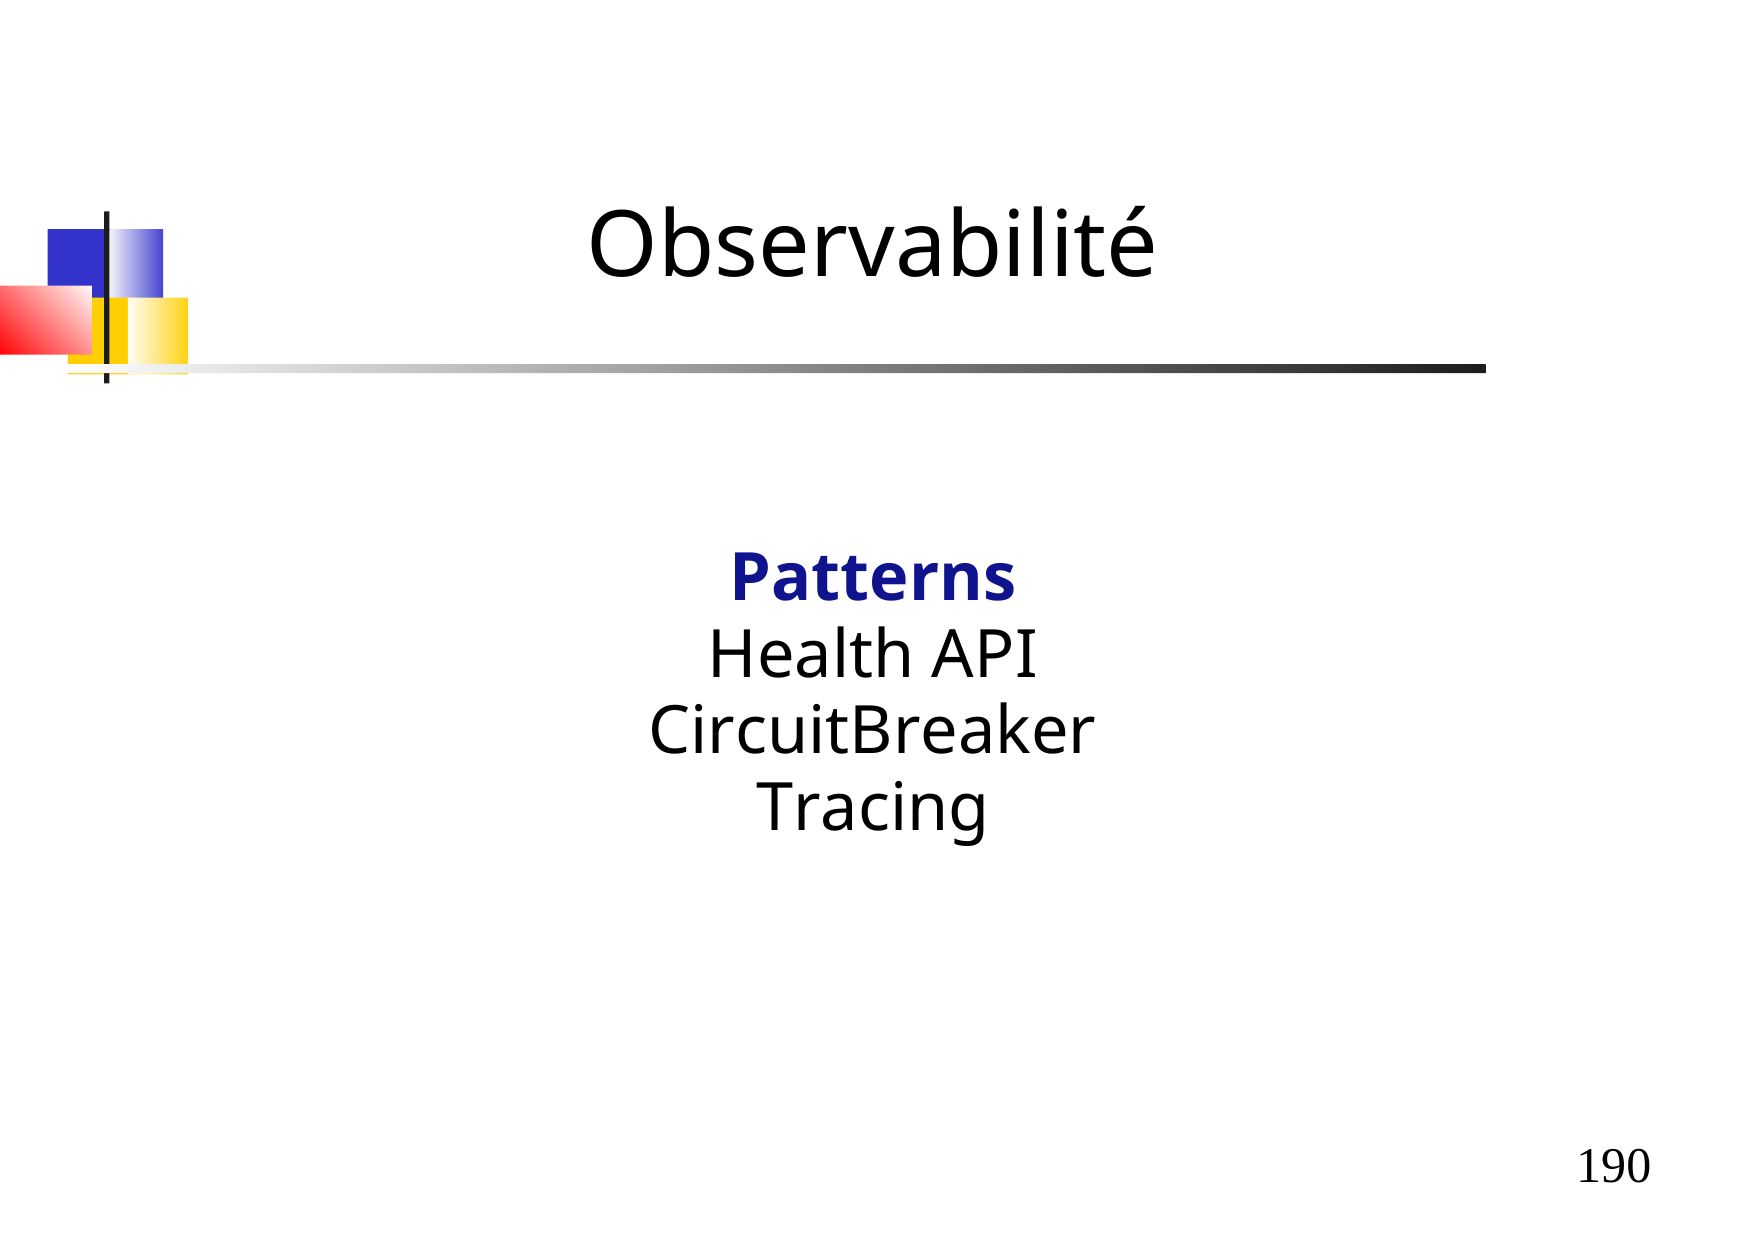

# Observabilité
Patterns
Health API
CircuitBreaker
Tracing